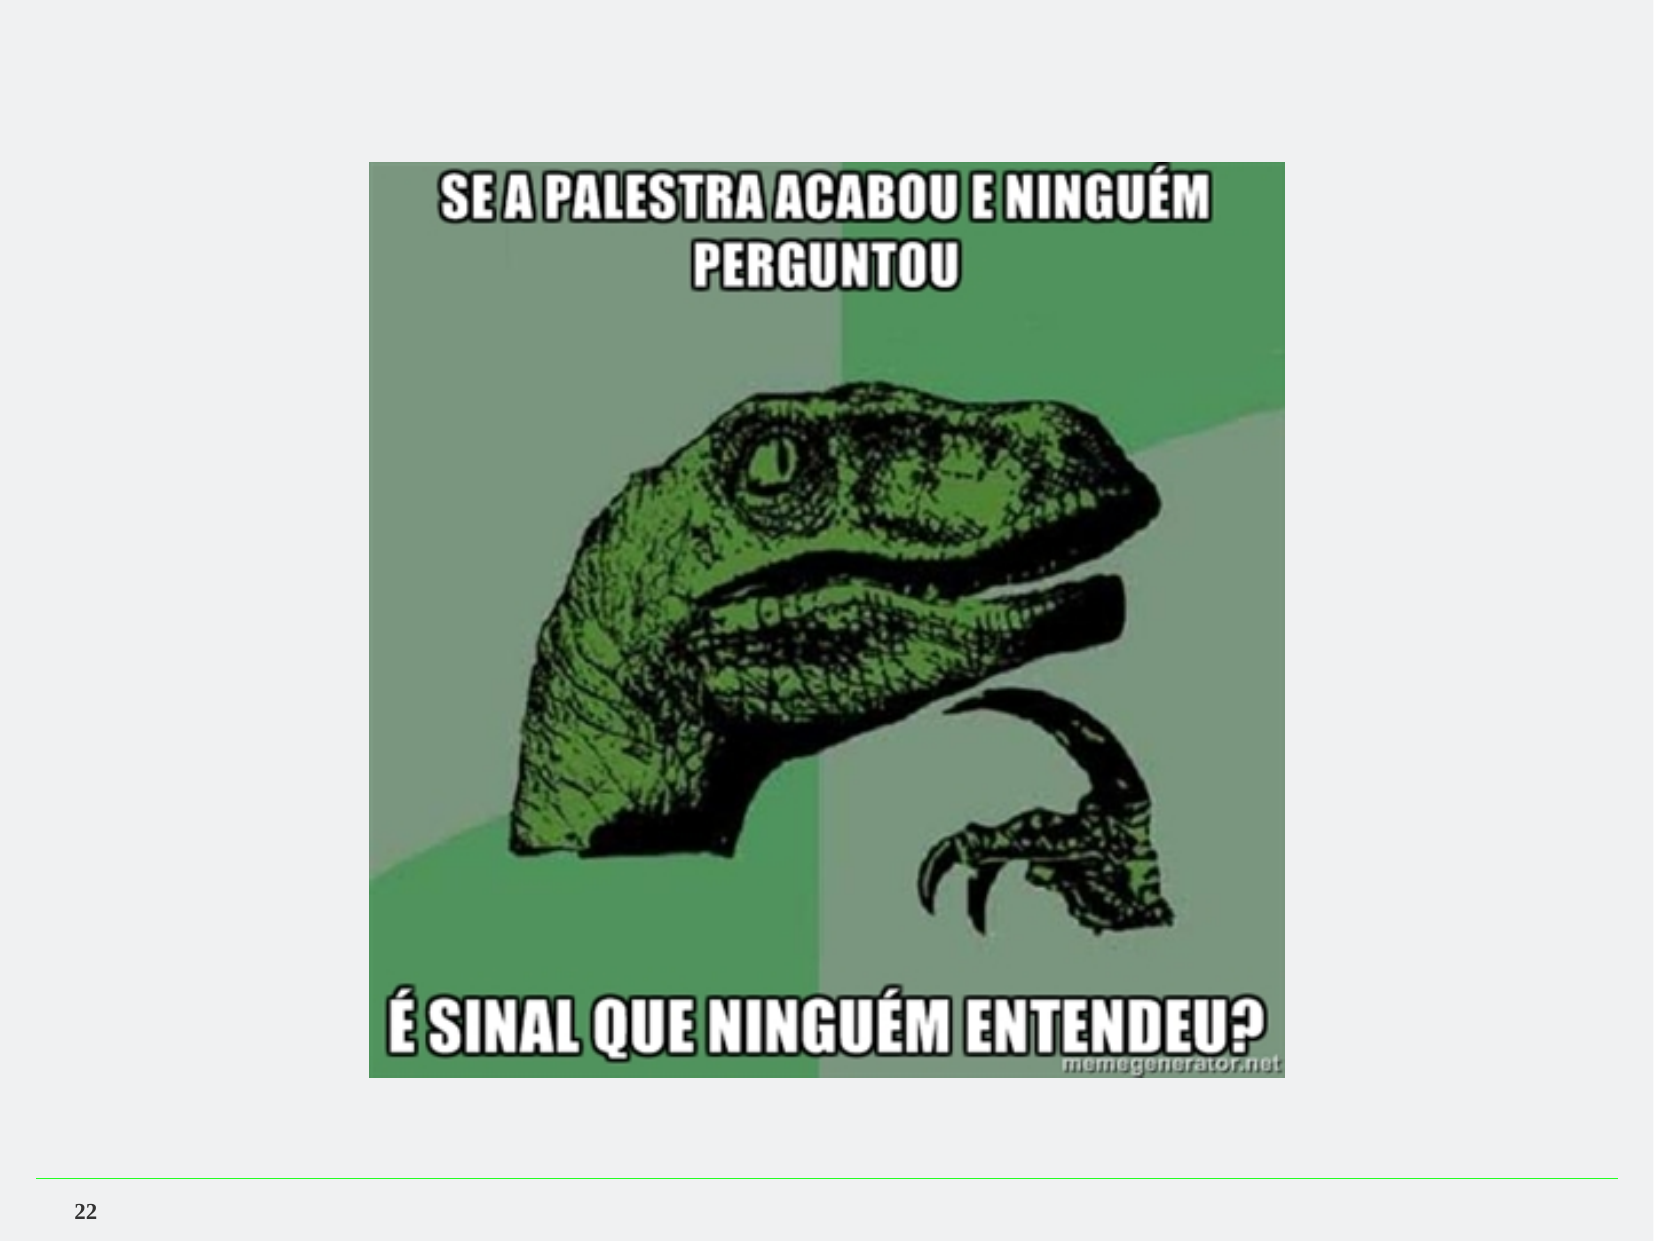

22
Construindo appliances com o SUSE Studio